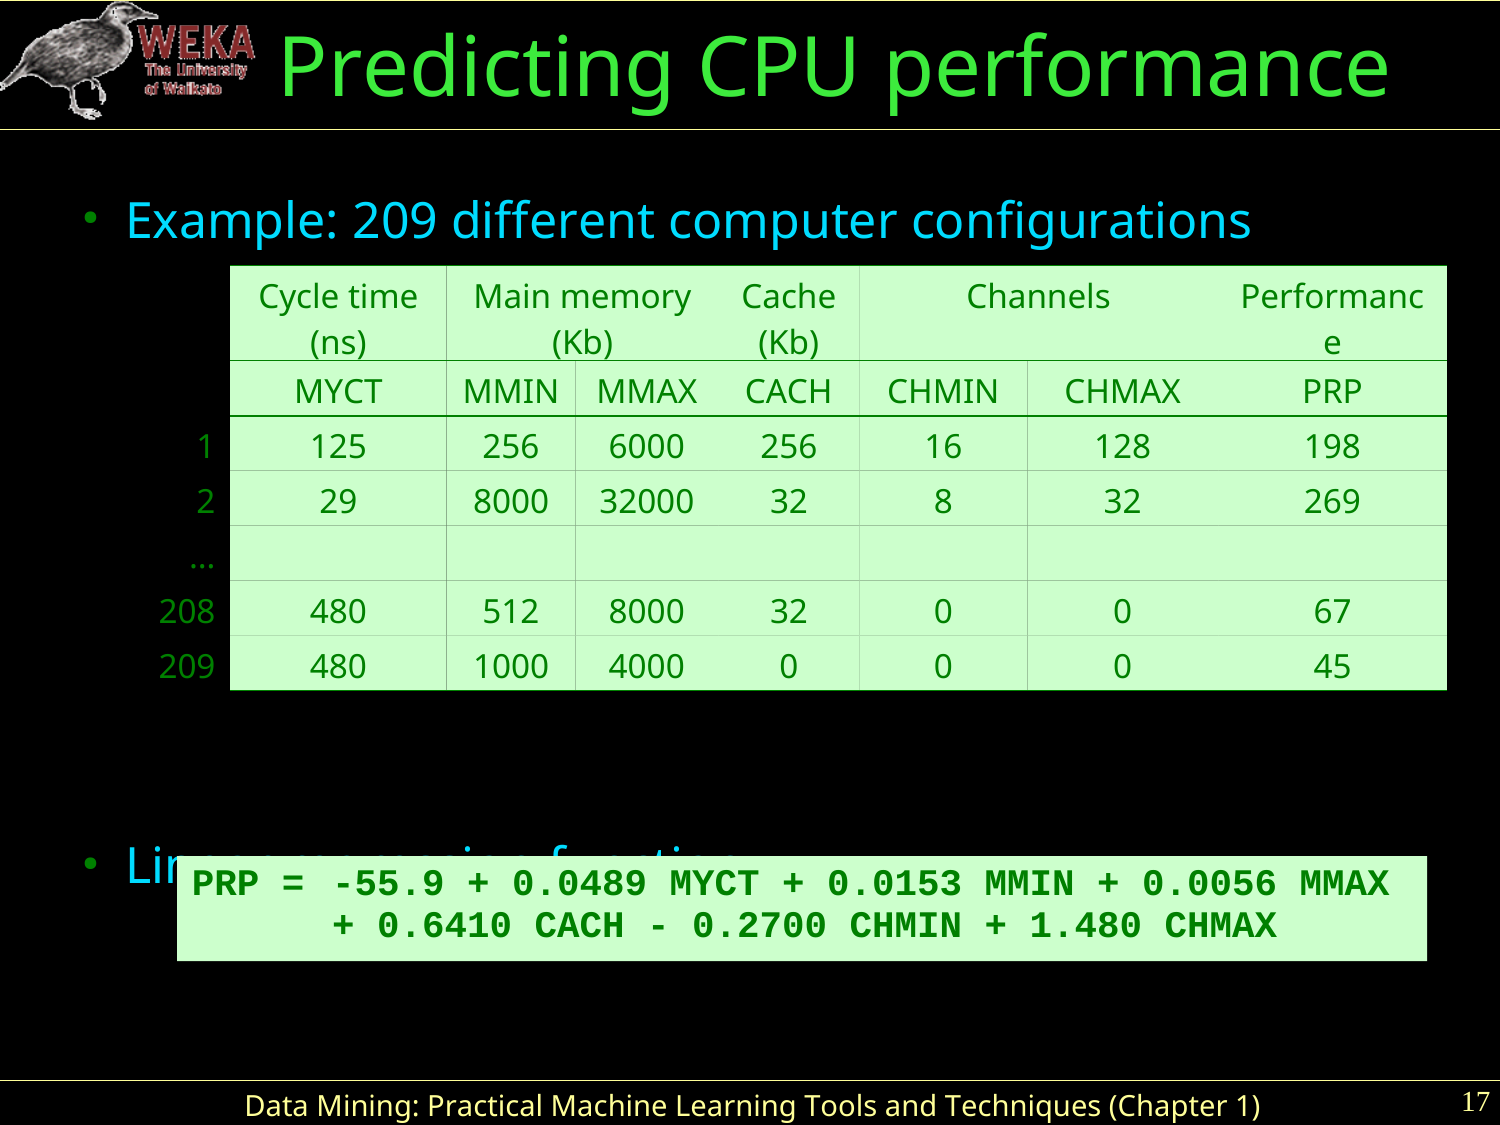

Predicting CPU performance
# Example: 209 different computer configurations
Linear regression function
Cycle time (ns)
Main memory (Kb)
Cache (Kb)
Channels
Performance
MYCT
MMIN
MMAX
CACH
CHMIN
CHMAX
PRP
1
125
256
6000
256
16
128
198
2
29
8000
32000
32
8
32
269
…
208
480
512
8000
32
0
0
67
209
480
1000
4000
0
0
0
45
PRP =	-55.9 + 0.0489 MYCT + 0.0153 MMIN + 0.0056 MMAX
+ 0.6410 CACH - 0.2700 CHMIN + 1.480 CHMAX
Data Mining: Practical Machine Learning Tools and Techniques (Chapter 1)
17